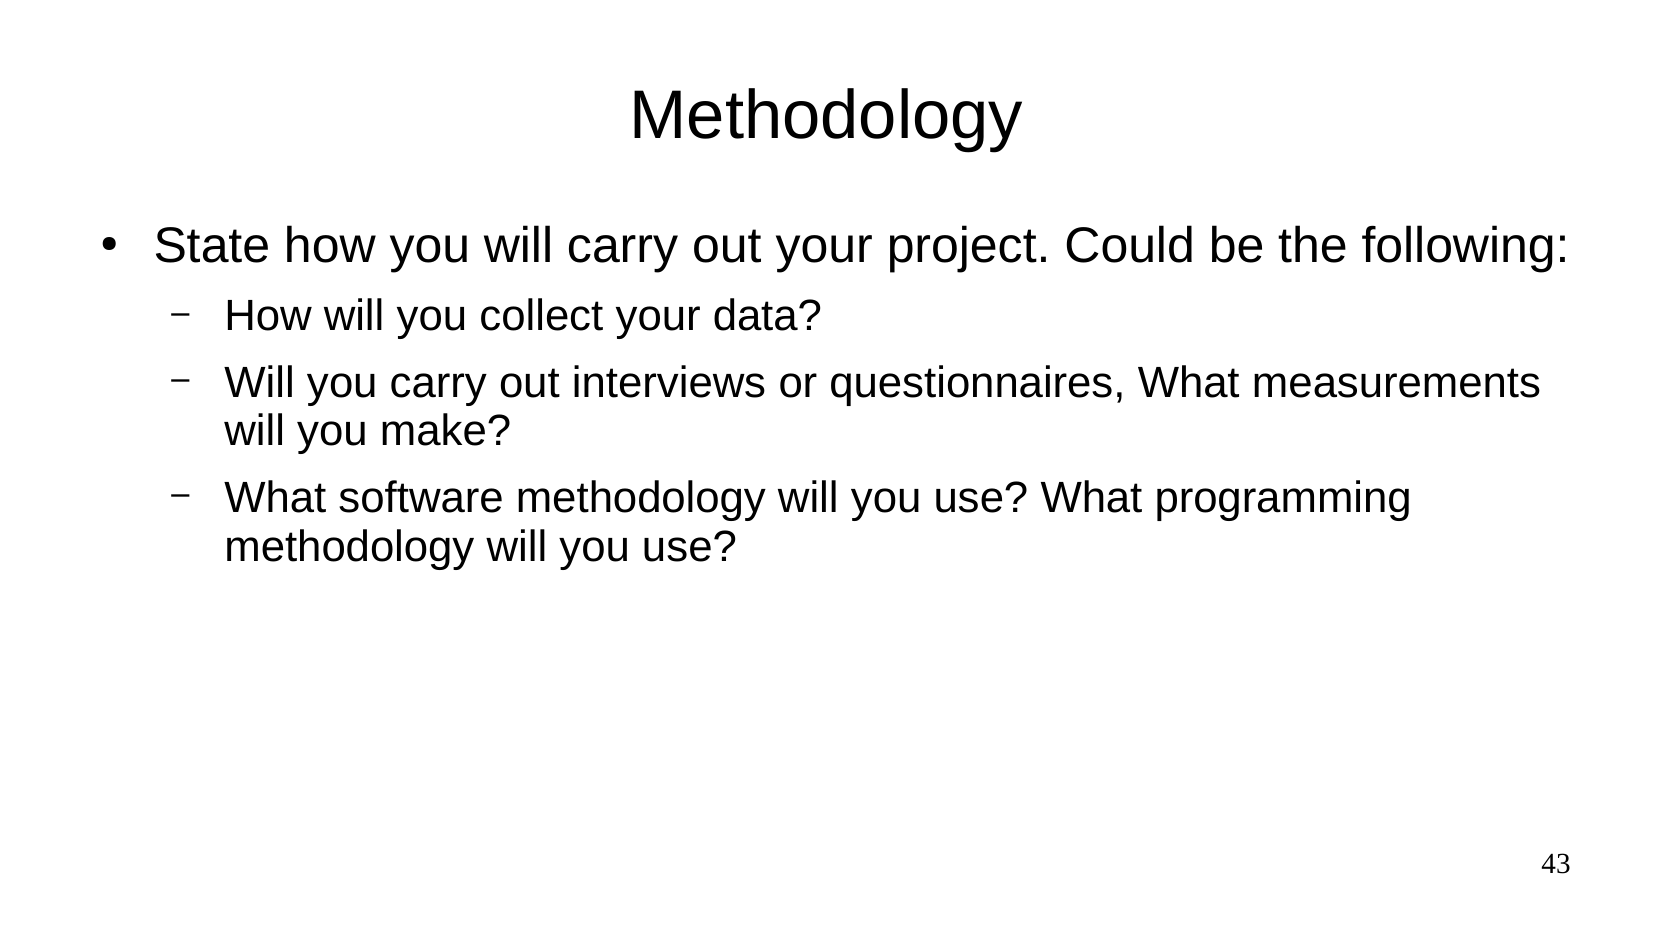

# Methodology
State how you will carry out your project. Could be the following:
How will you collect your data?
Will you carry out interviews or questionnaires, What measurements will you make?
What software methodology will you use? What programming methodology will you use?
43